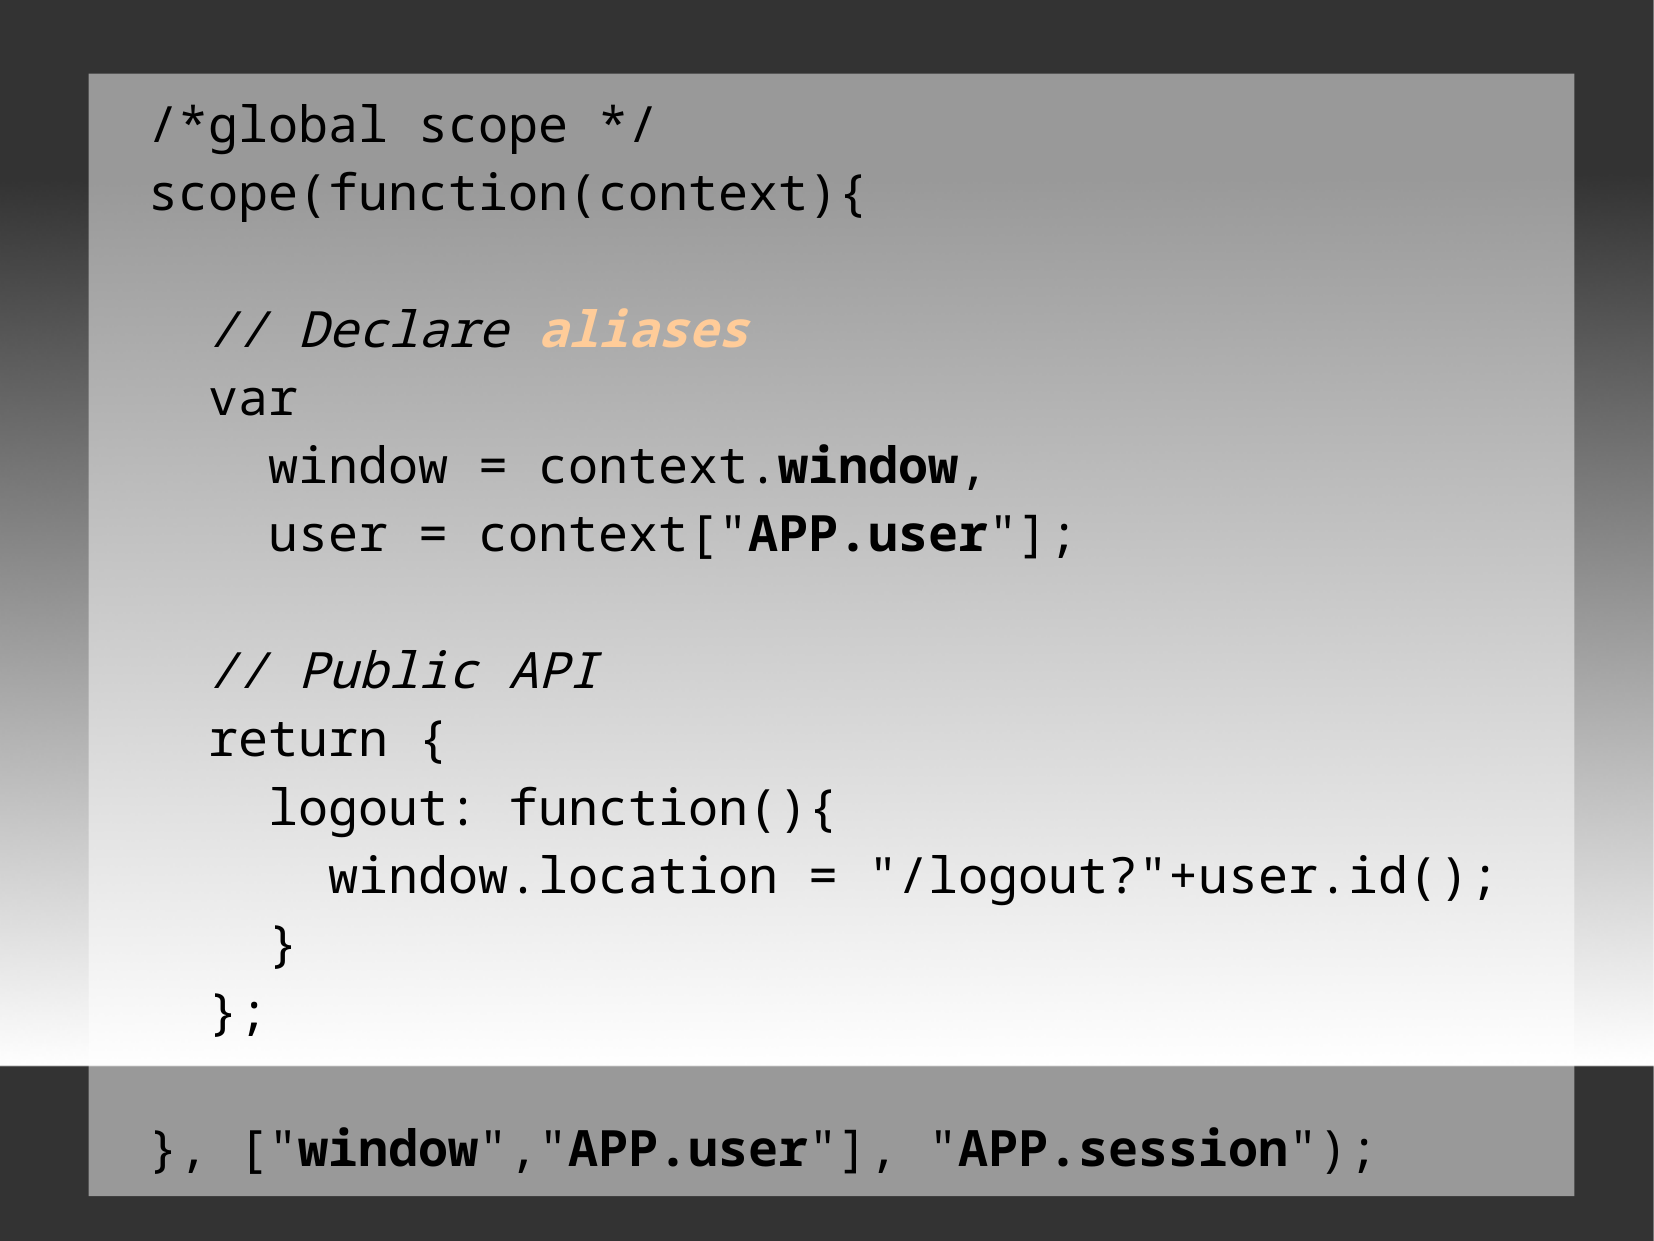

/*global scope */
scope(function(context){
 // Declare aliases
 var
 window = context.window,
 user = context["APP.user"];
 // Public API
 return {
 logout: function(){
 window.location = "/logout?"+user.id();
 }
 };
}, ["window","APP.user"], "APP.session");
#